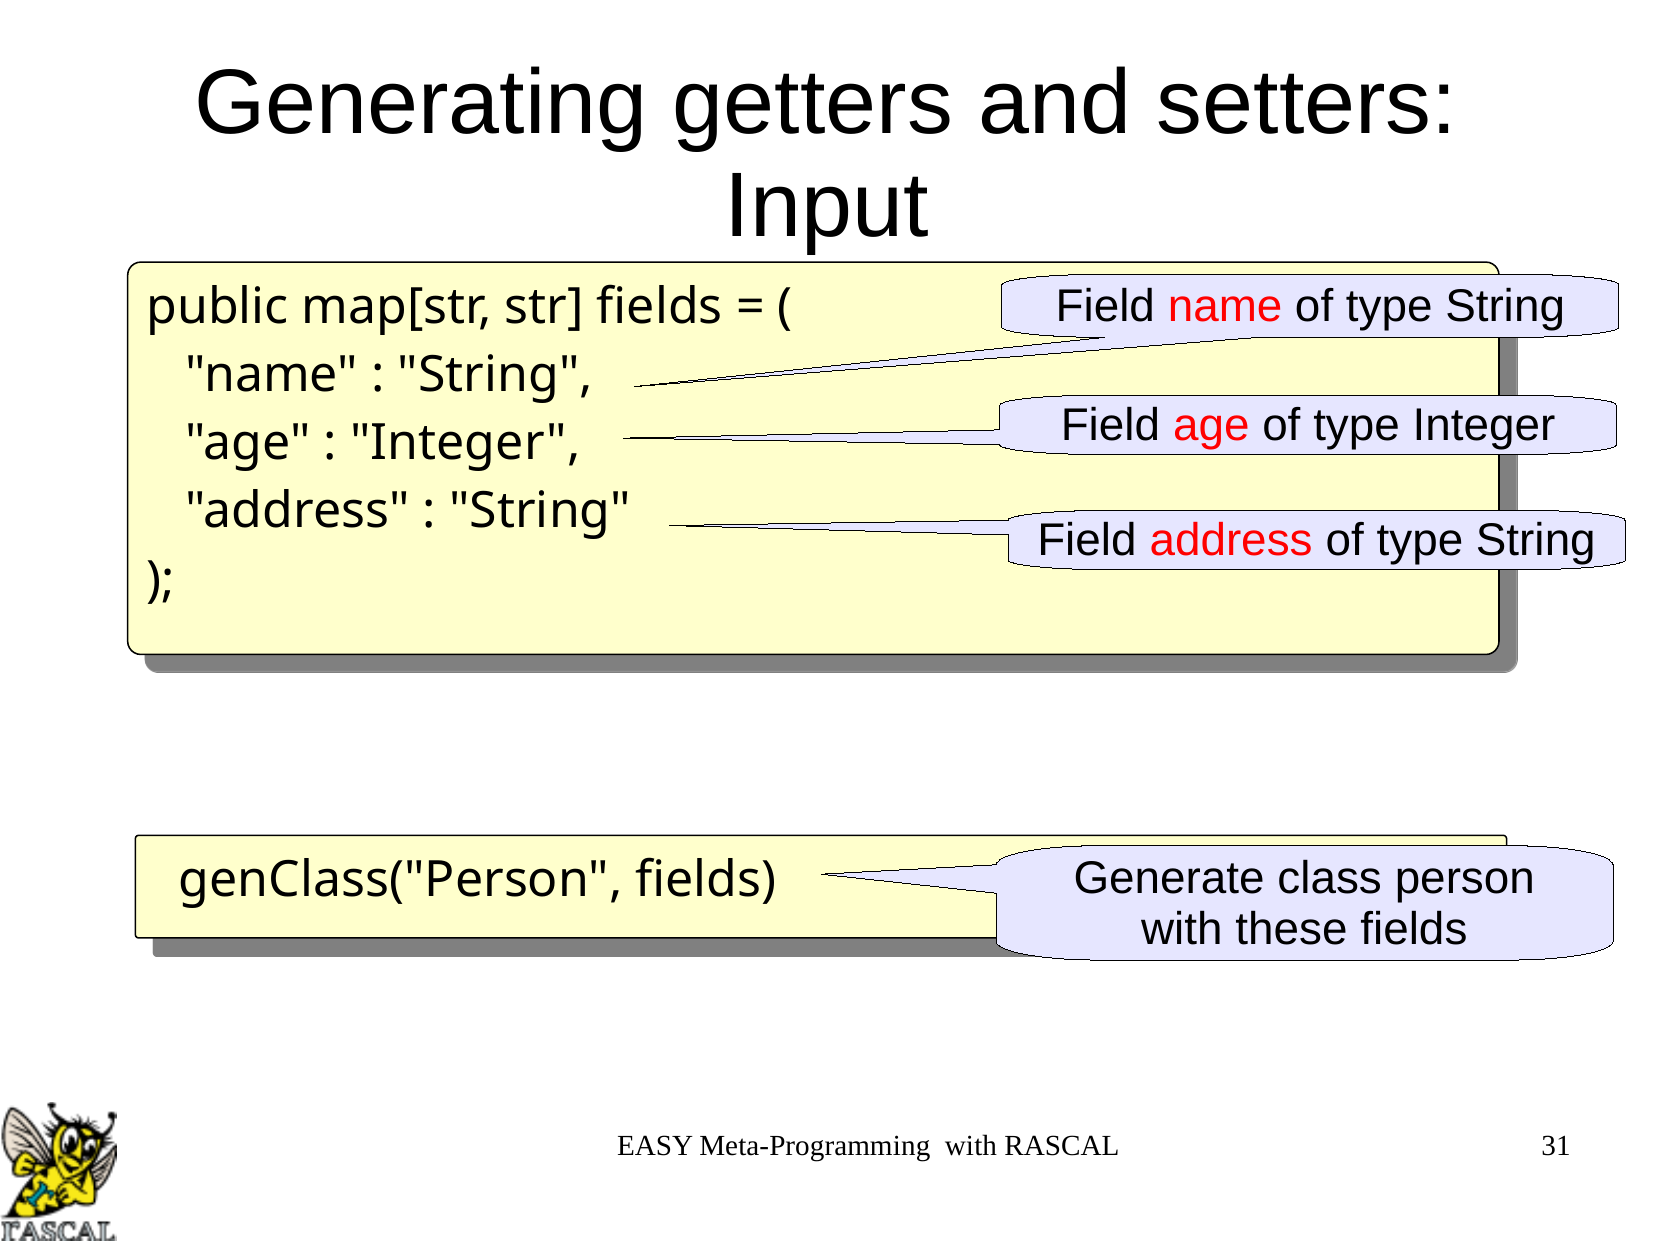

# Generating getters and setters: Input
public map[str, str] fields = (
 "name" : "String",
 "age" : "Integer",
 "address" : "String"
);
Field name of type String
Field age of type Integer
Field address of type String
genClass("Person", fields)
Generate class person
with these fields
31